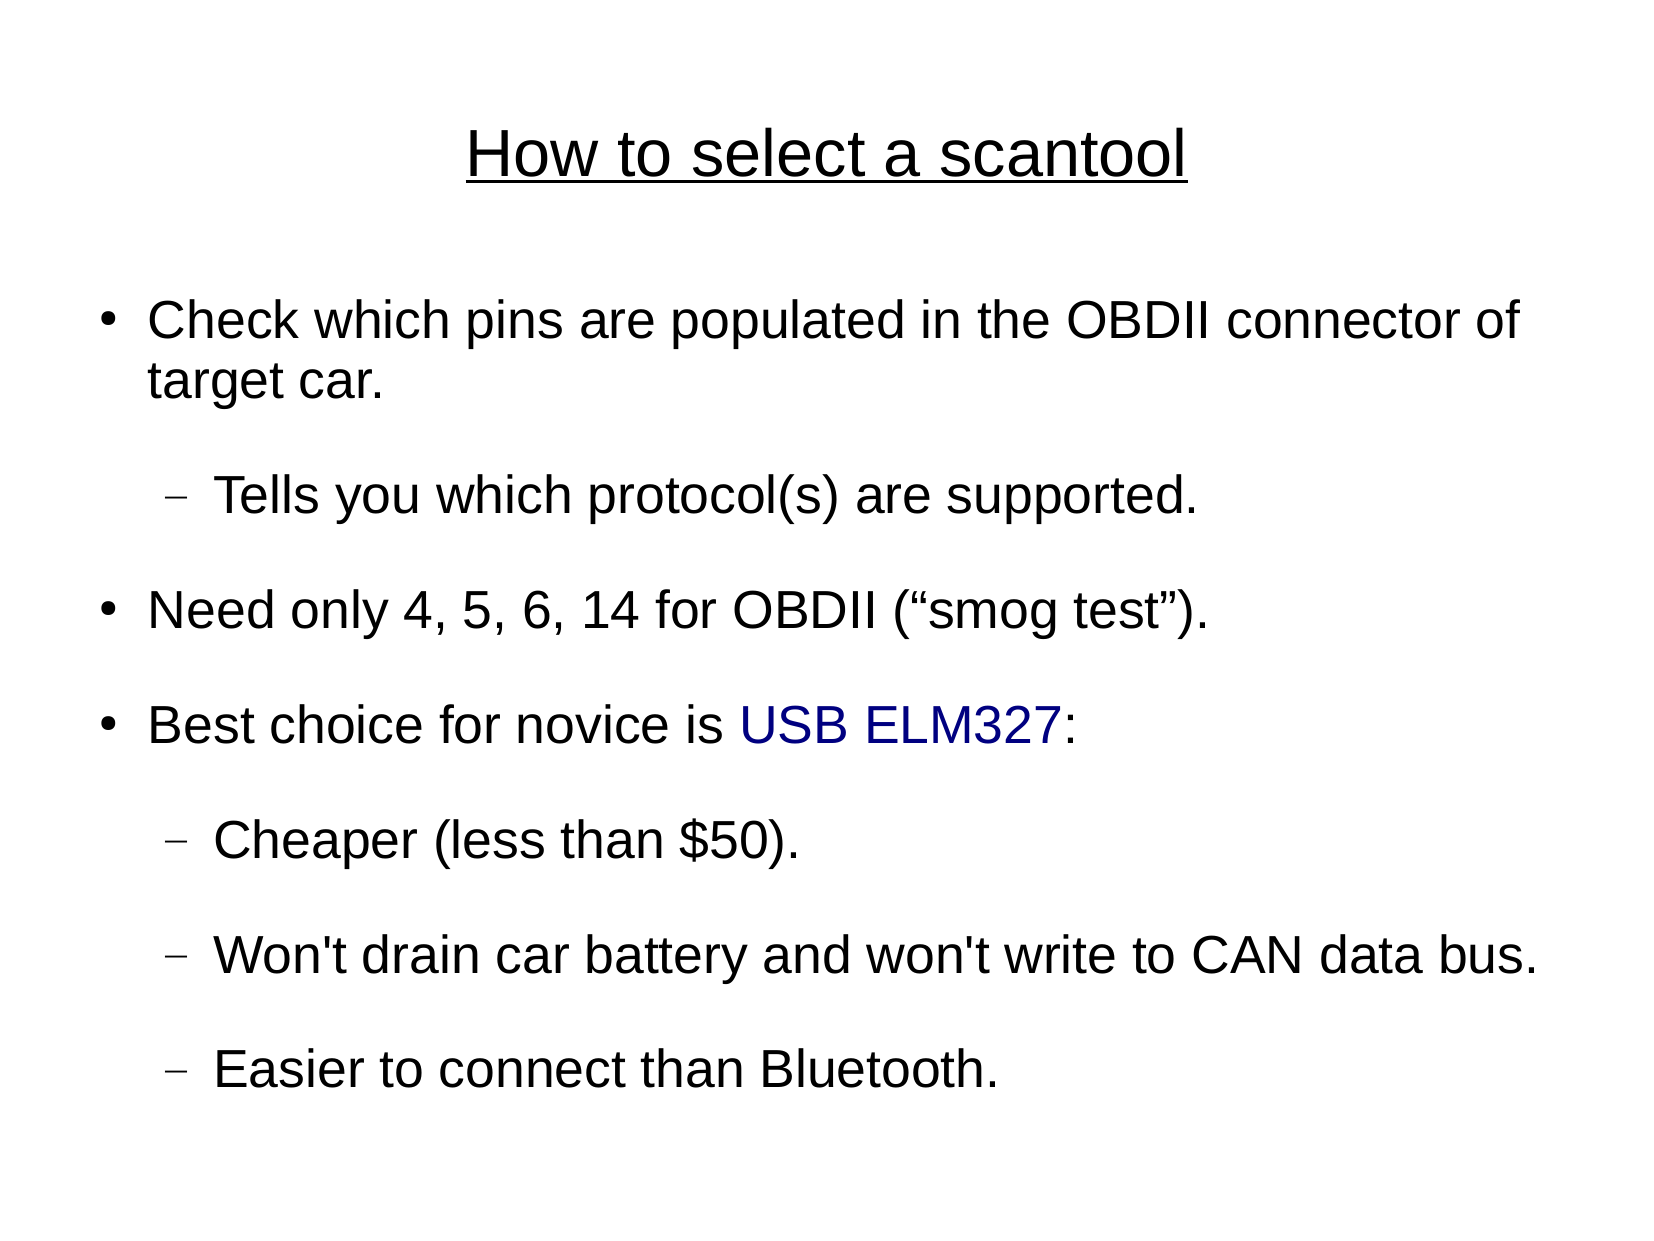

# How to select a scantool
Check which pins are populated in the OBDII connector of target car.
Tells you which protocol(s) are supported.
Need only 4, 5, 6, 14 for OBDII (“smog test”).
Best choice for novice is USB ELM327:
Cheaper (less than $50).
Won't drain car battery and won't write to CAN data bus.
Easier to connect than Bluetooth.